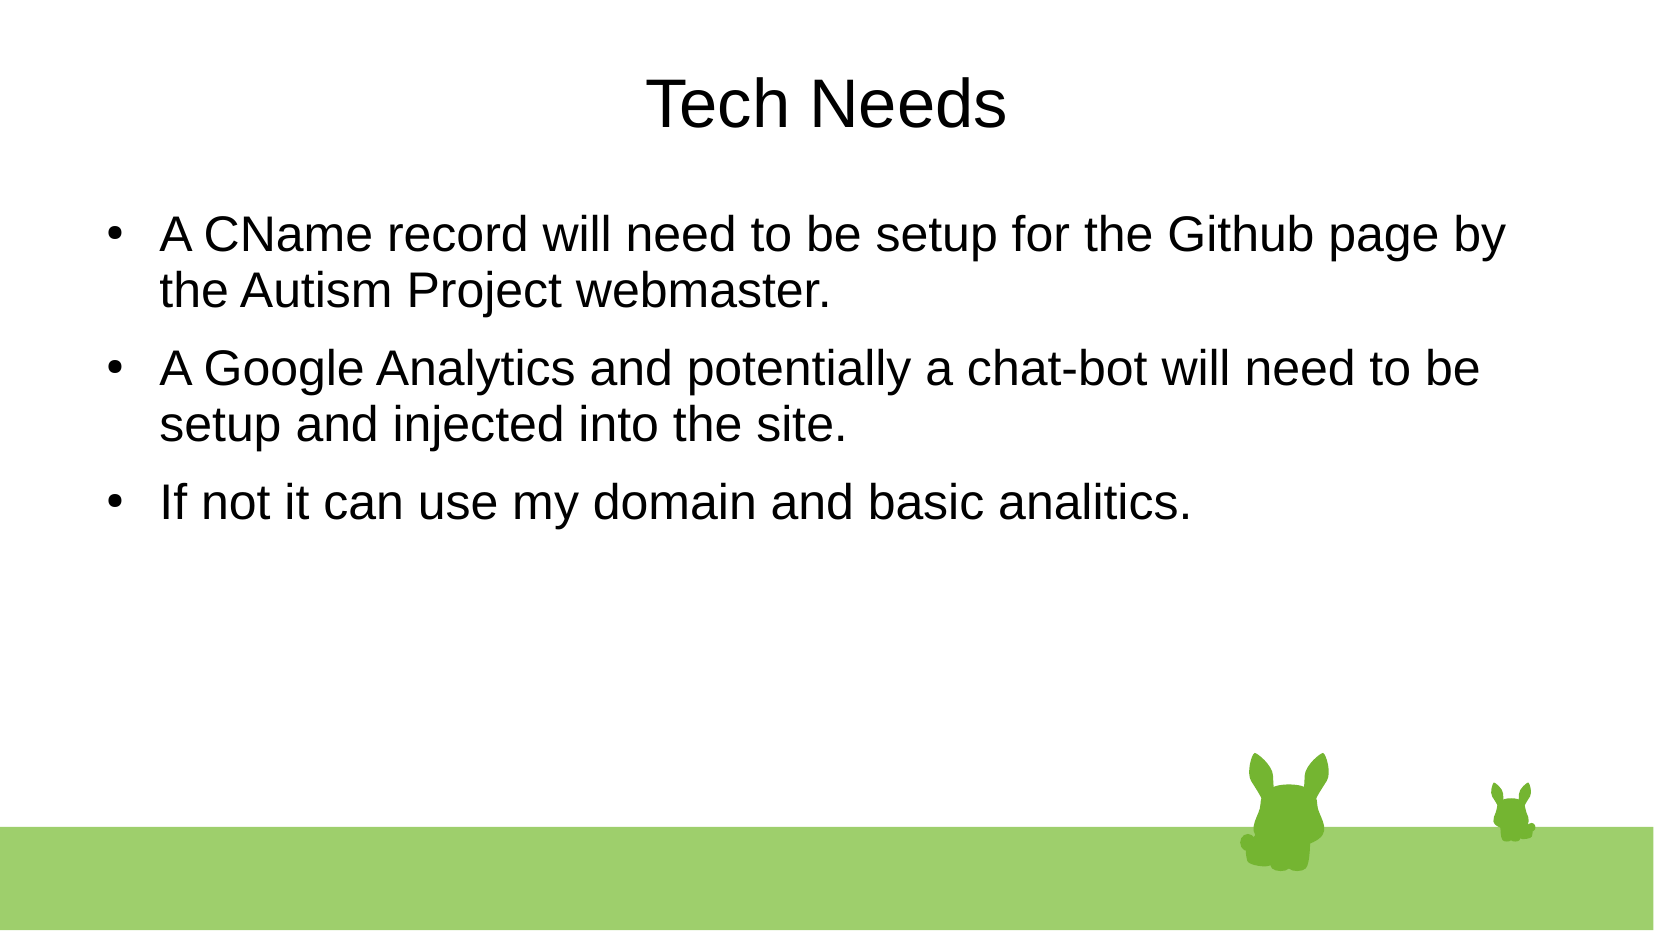

# Tech Needs
A CName record will need to be setup for the Github page by the Autism Project webmaster.
A Google Analytics and potentially a chat-bot will need to be setup and injected into the site.
If not it can use my domain and basic analitics.